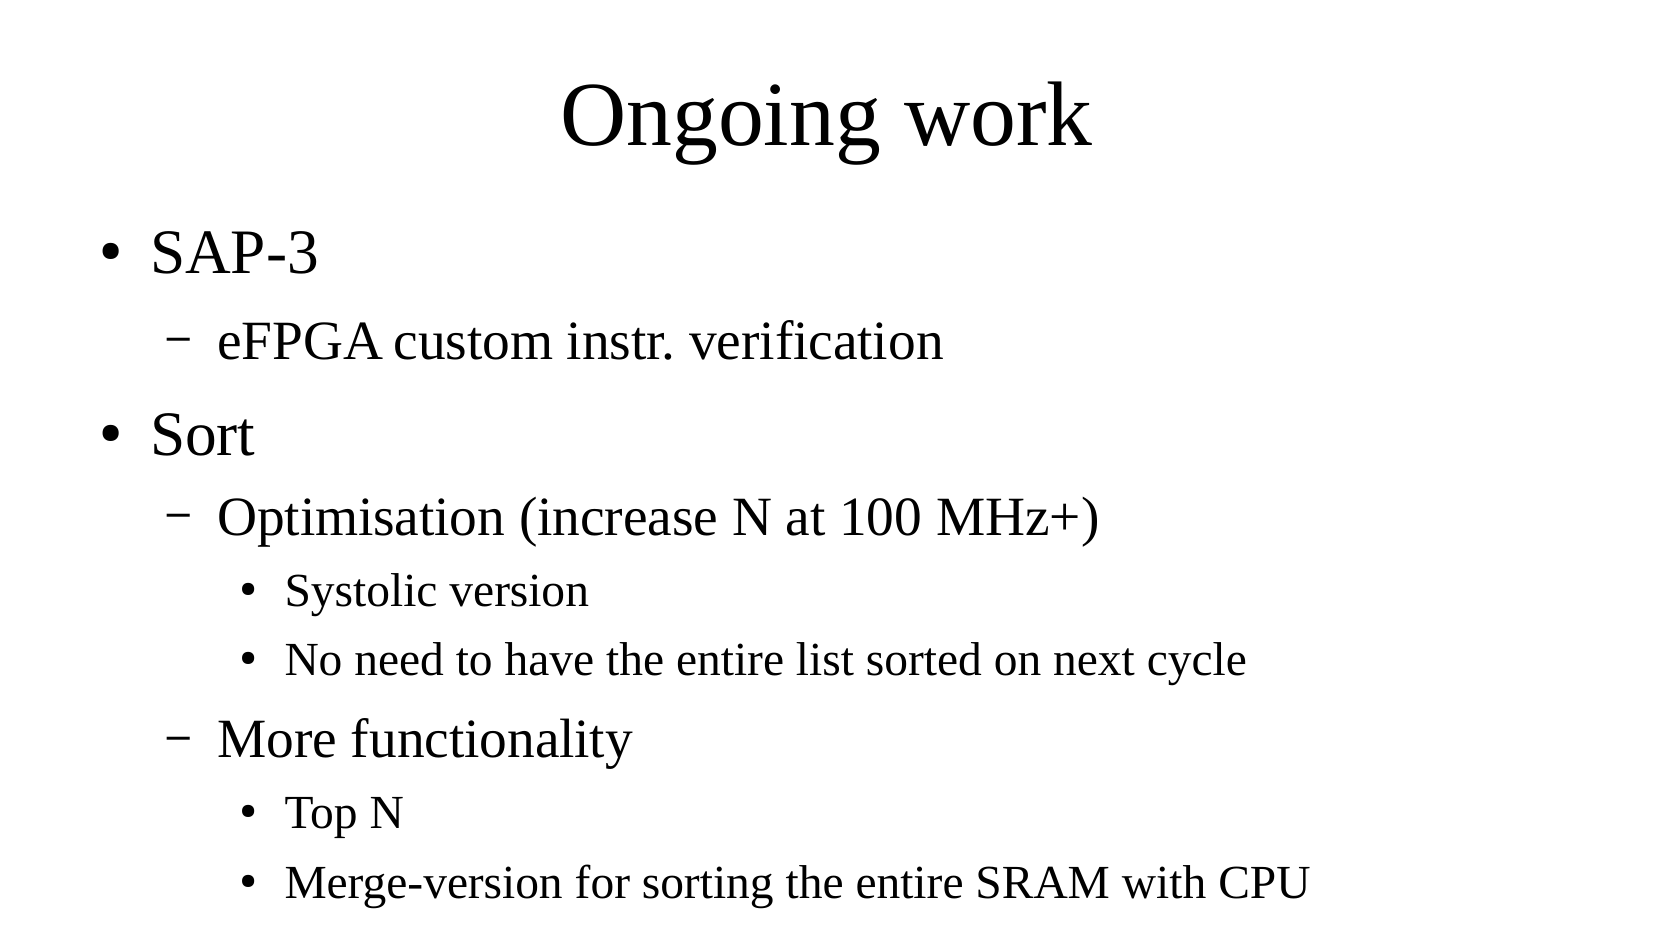

# Ongoing work
SAP-3
eFPGA custom instr. verification
Sort
Optimisation (increase N at 100 MHz+)
Systolic version
No need to have the entire list sorted on next cycle
More functionality
Top N
Merge-version for sorting the entire SRAM with CPU